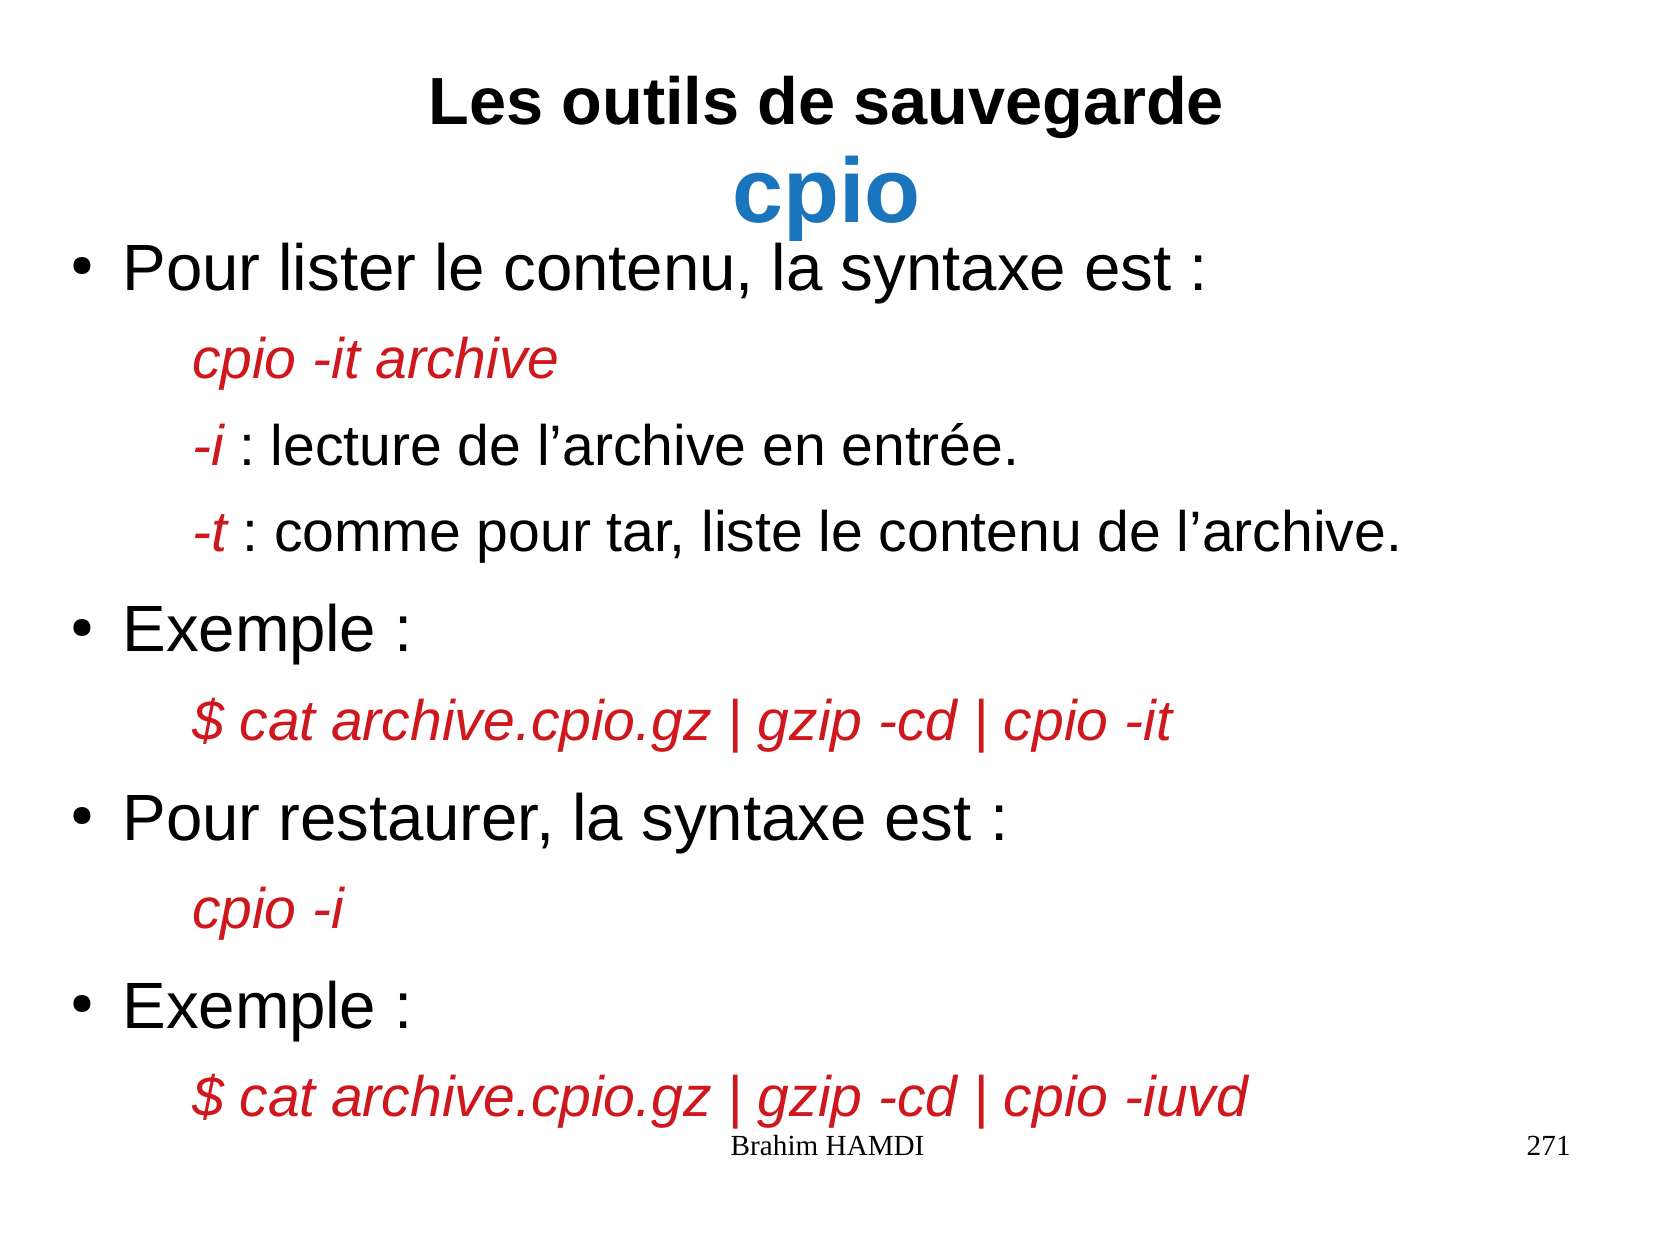

# Les outils de sauvegarde cpio
Pour lister le contenu, la syntaxe est :
cpio -it archive
-i : lecture de l’archive en entrée.
-t : comme pour tar, liste le contenu de l’archive.
Exemple :
$ cat archive.cpio.gz | gzip -cd | cpio -it
Pour restaurer, la syntaxe est :
cpio -i
Exemple :
$ cat archive.cpio.gz | gzip -cd | cpio -iuvd
Brahim HAMDI
271